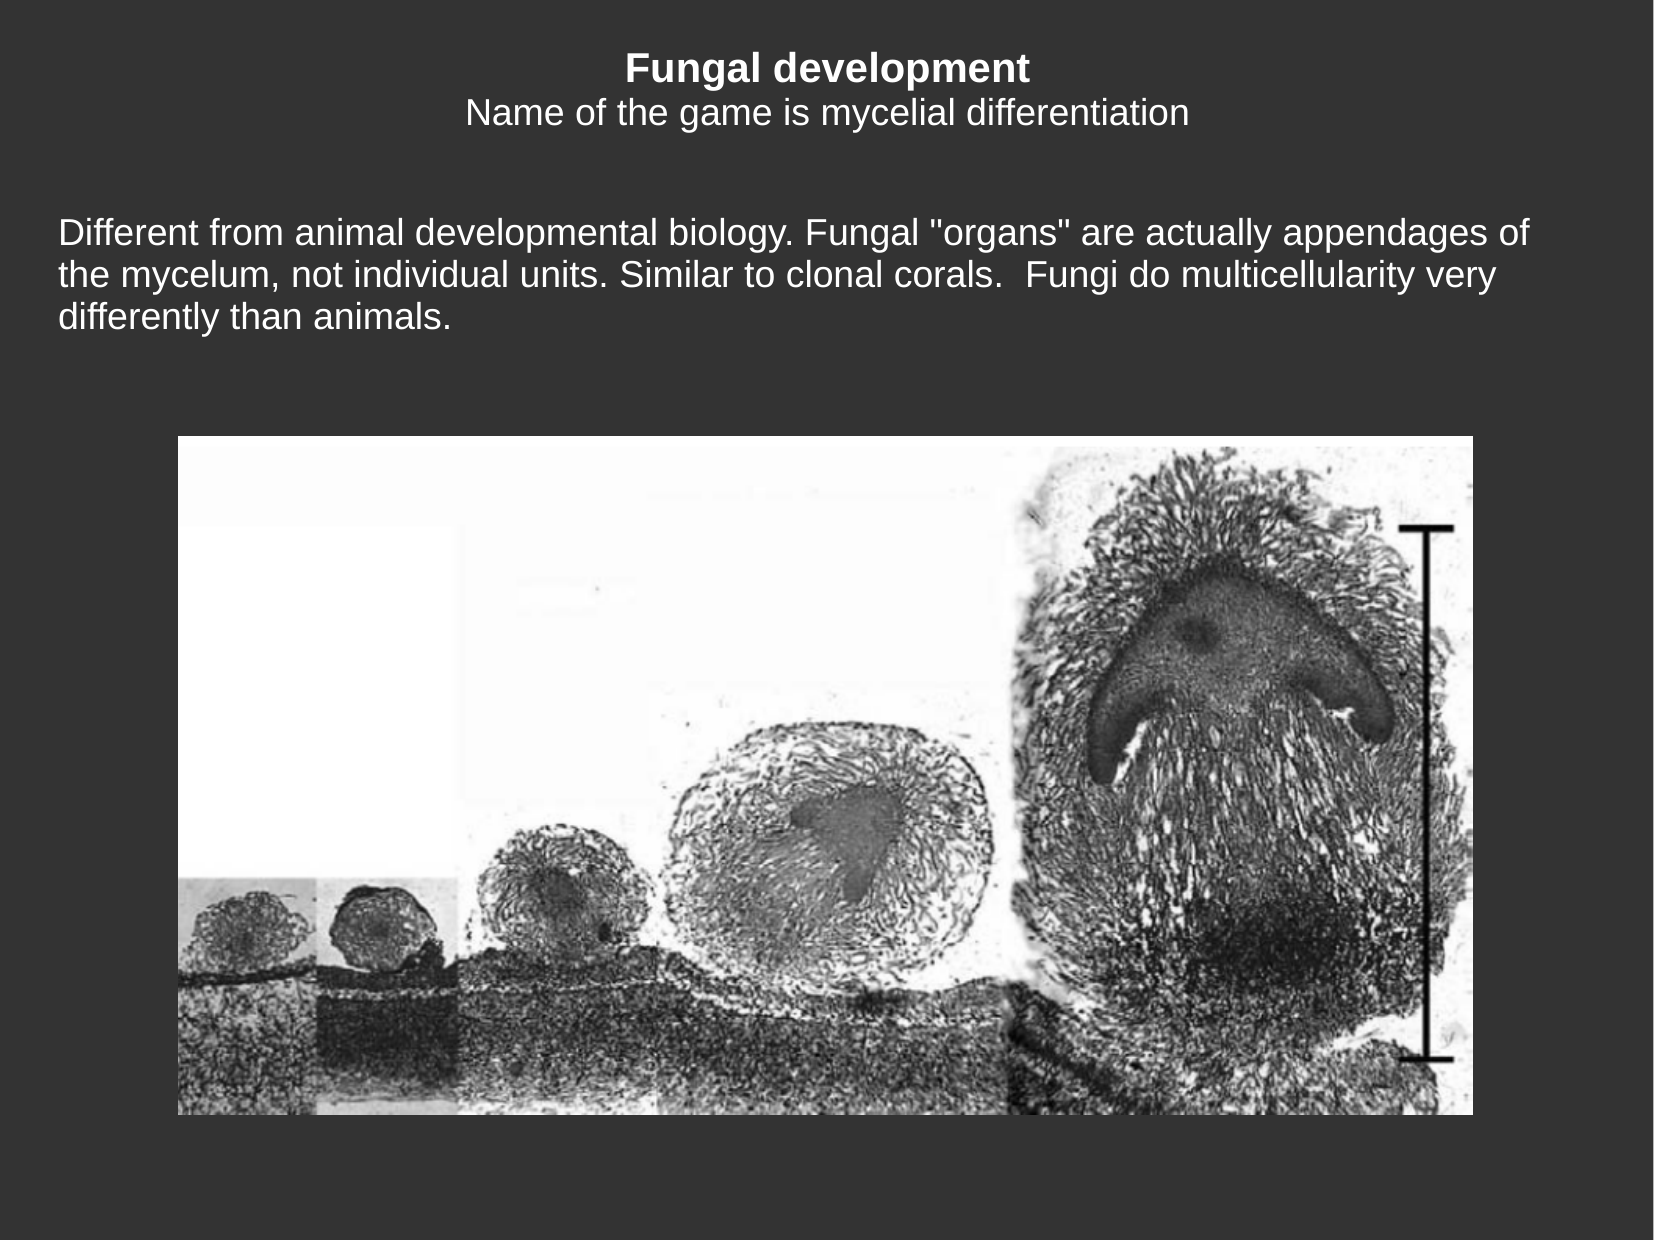

Fungal development
Name of the game is mycelial differentiation
Different from animal developmental biology. Fungal "organs" are actually appendages of the mycelum, not individual units. Similar to clonal corals. Fungi do multicellularity very differently than animals.